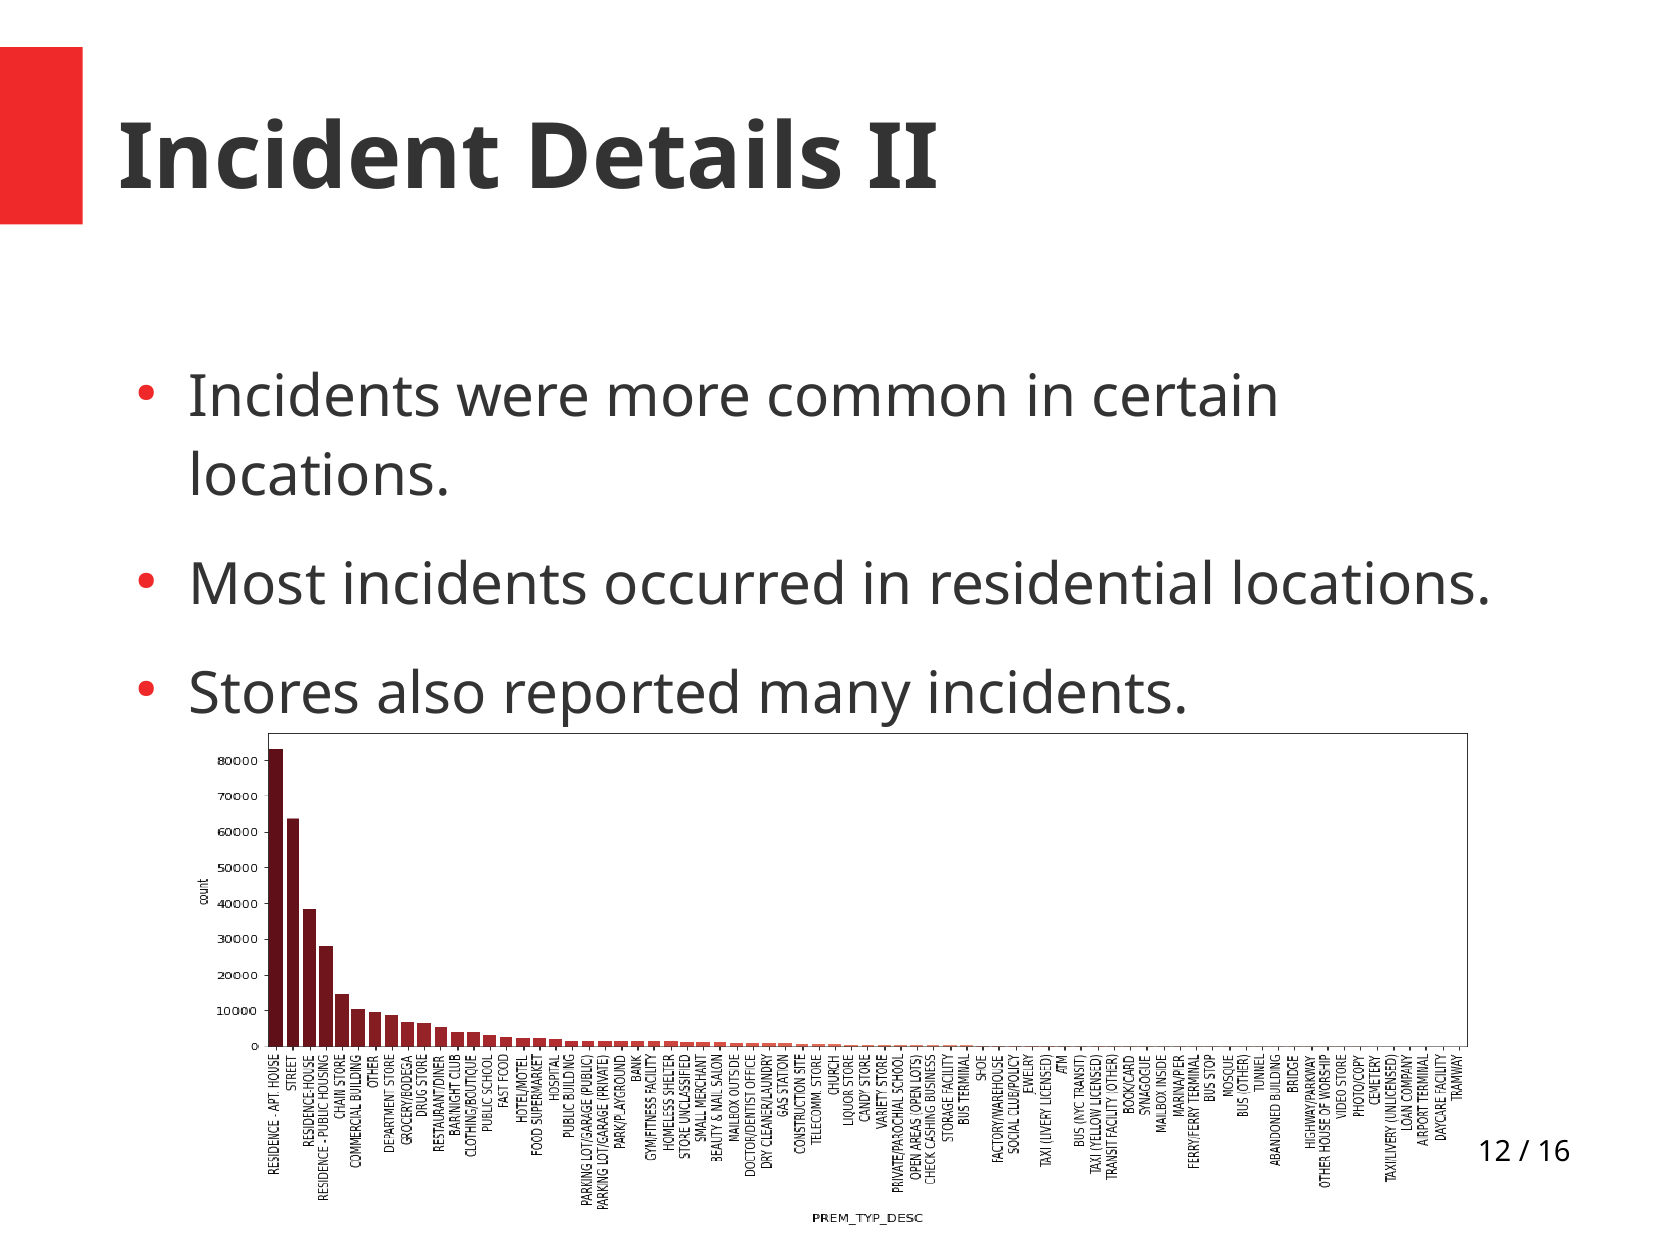

# Incident Details II
Incidents were more common in certain locations.
Most incidents occurred in residential locations.
Stores also reported many incidents.
12